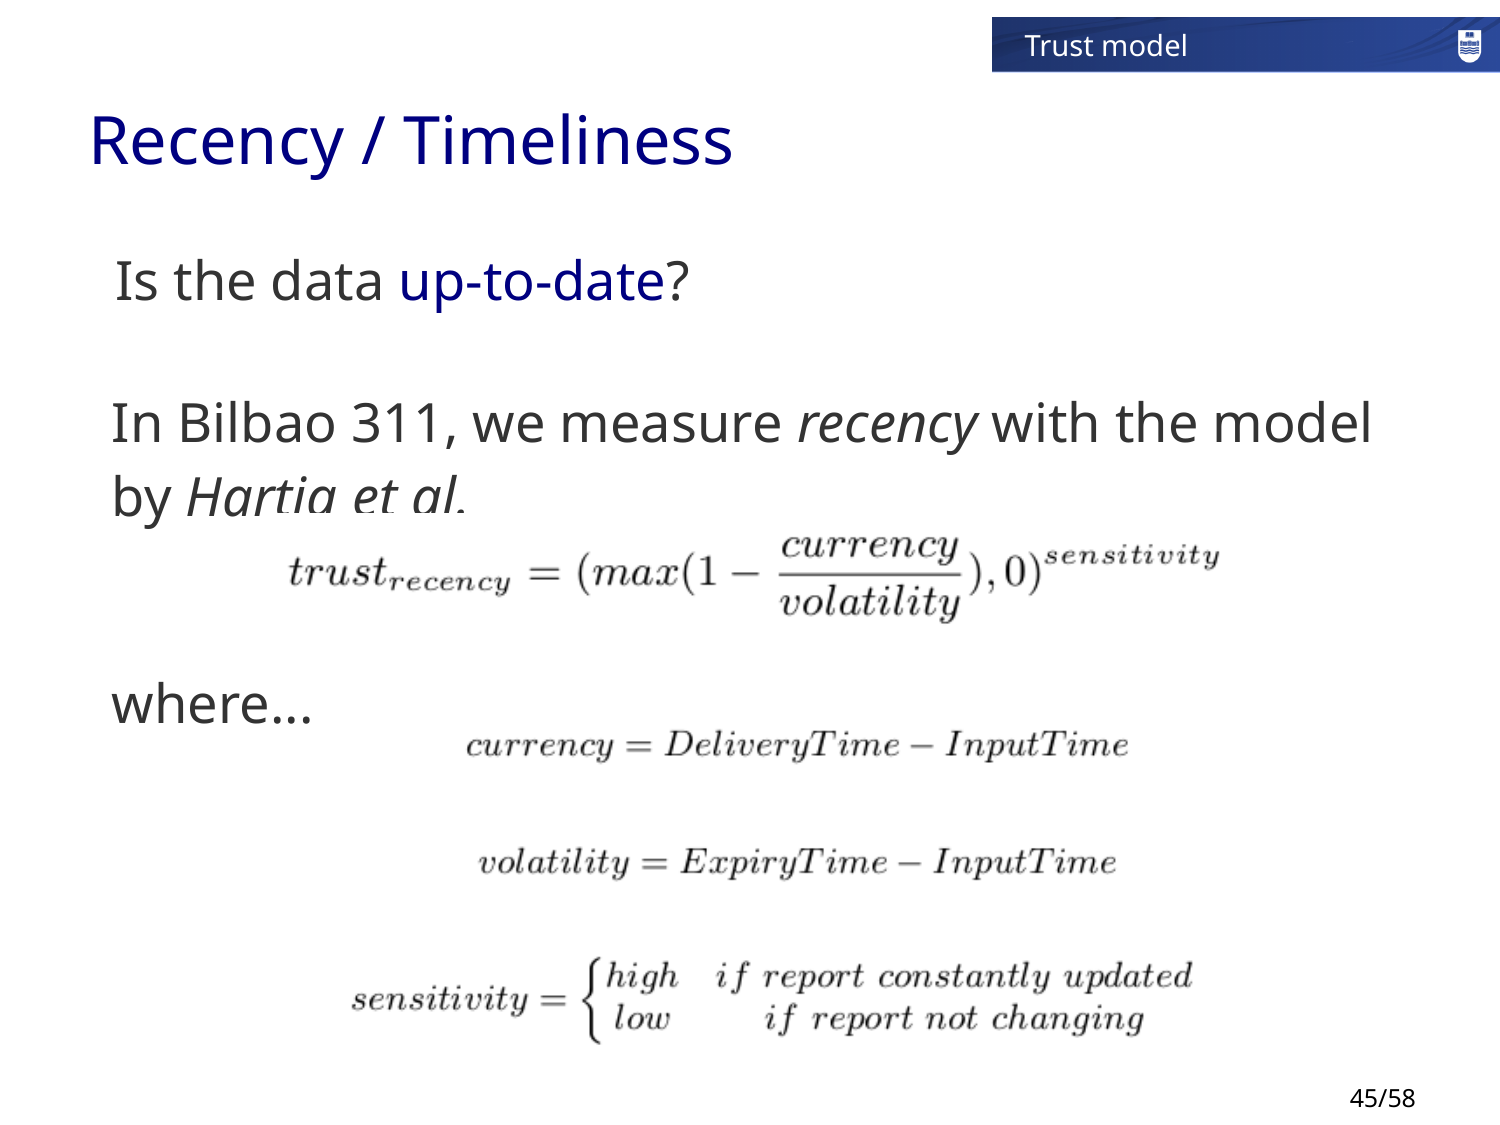

Trust model
# Recency / Timeliness
Is the data up-to-date?
In Bilbao 311, we measure recency with the model by Hartig et al.
where...